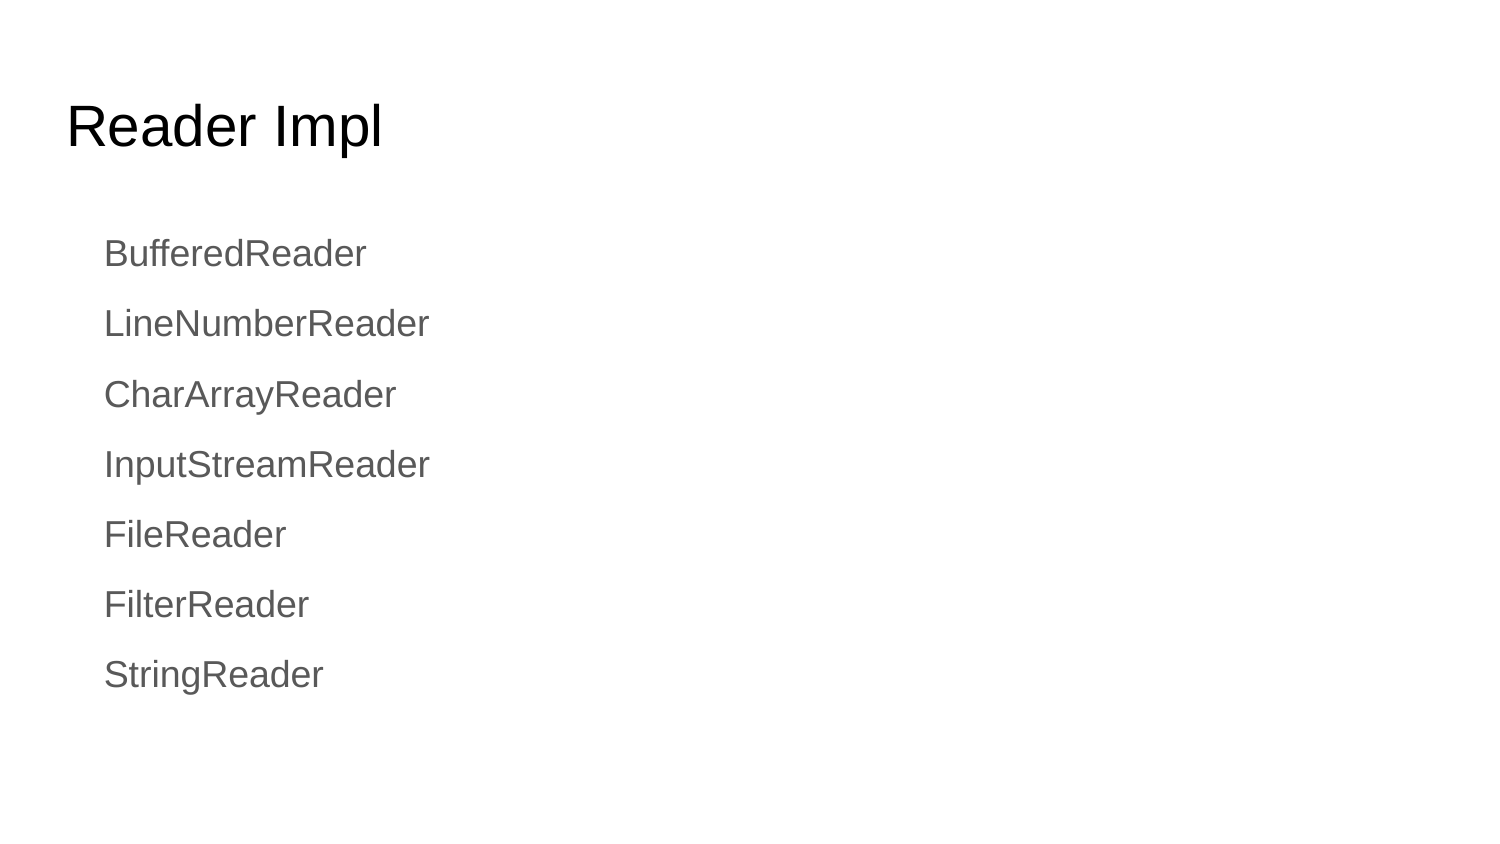

# Reader Impl
BufferedReader
LineNumberReader
CharArrayReader
InputStreamReader
FileReader
FilterReader
StringReader